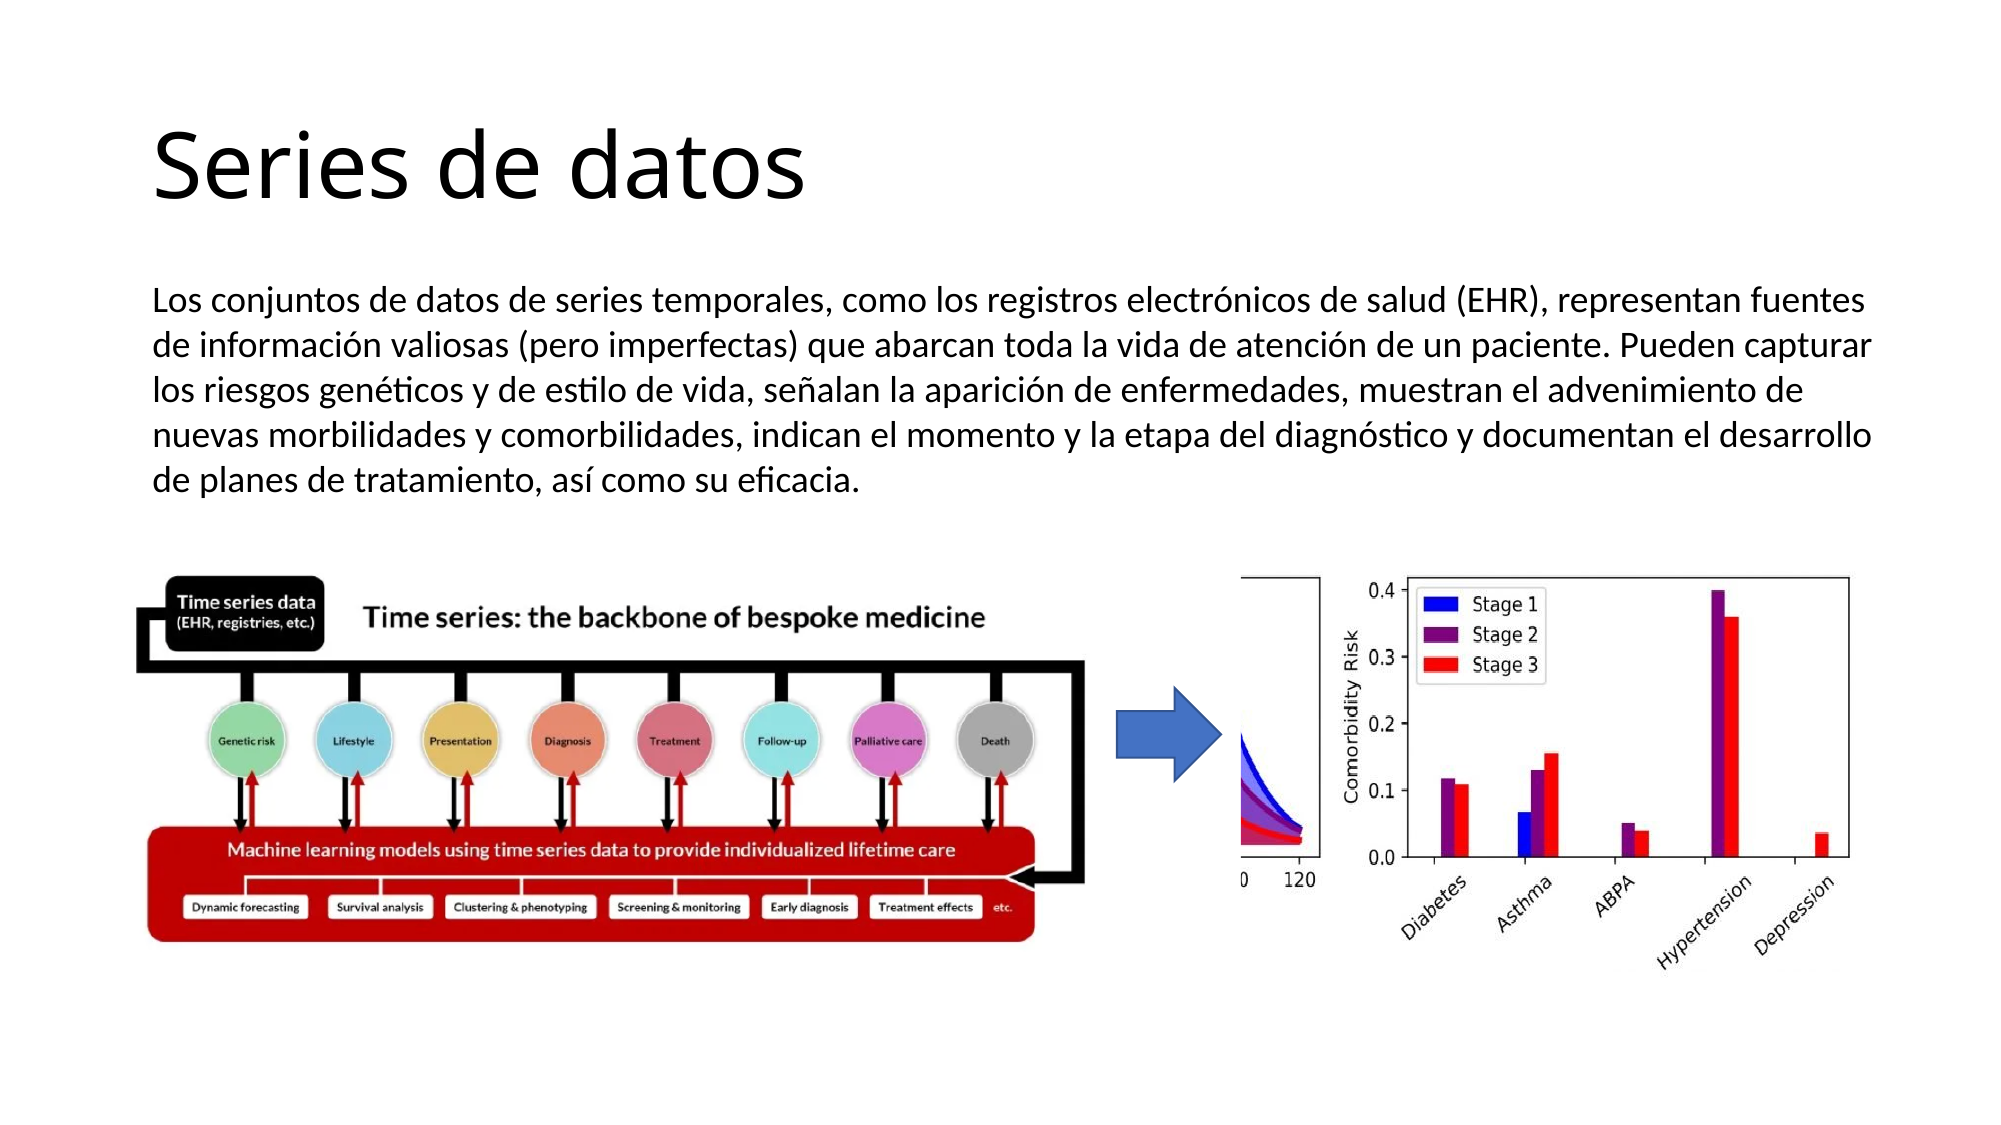

# Series de datos
Los conjuntos de datos de series temporales, como los registros electrónicos de salud (EHR), representan fuentes de información valiosas (pero imperfectas) que abarcan toda la vida de atención de un paciente. Pueden capturar los riesgos genéticos y de estilo de vida, señalan la aparición de enfermedades, muestran el advenimiento de nuevas morbilidades y comorbilidades, indican el momento y la etapa del diagnóstico y documentan el desarrollo de planes de tratamiento, así como su eficacia.